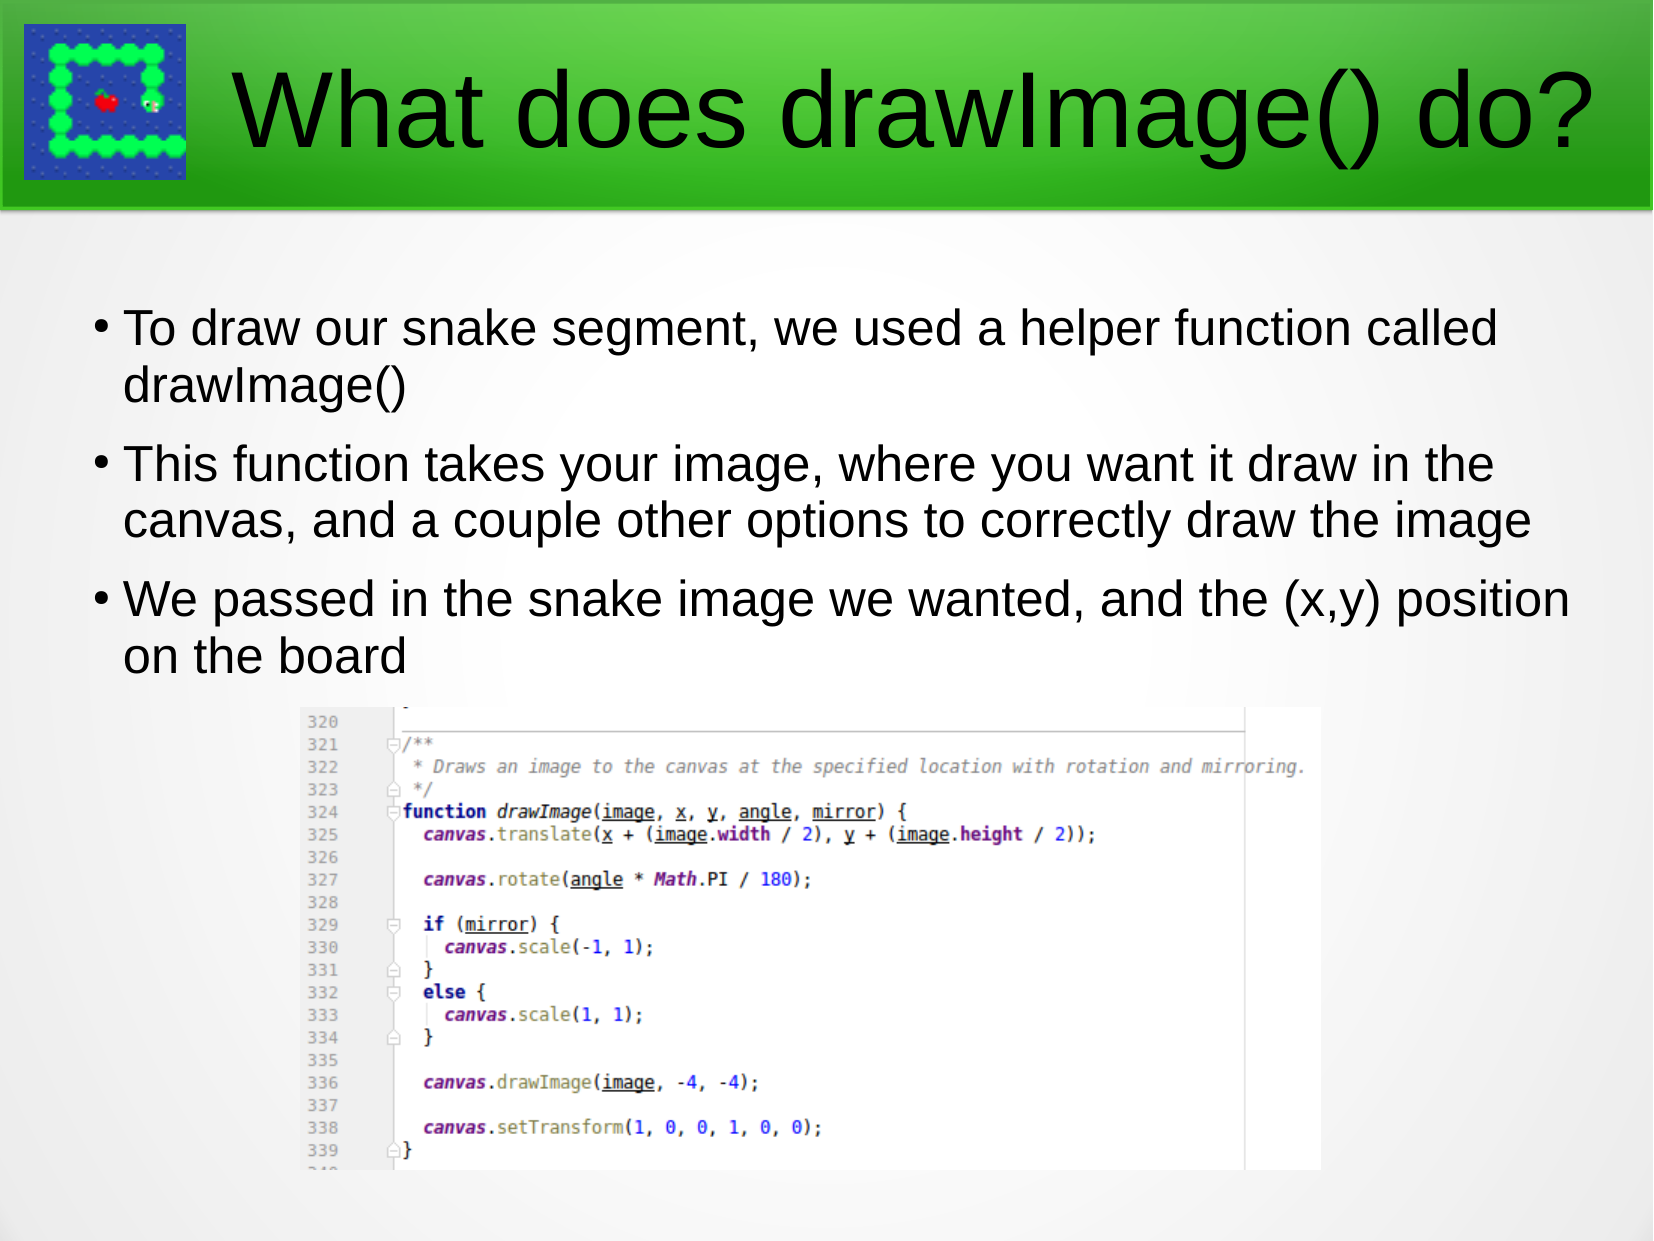

# What does drawImage() do?
To draw our snake segment, we used a helper function called drawImage()
This function takes your image, where you want it draw in the canvas, and a couple other options to correctly draw the image
We passed in the snake image we wanted, and the (x,y) position on the board